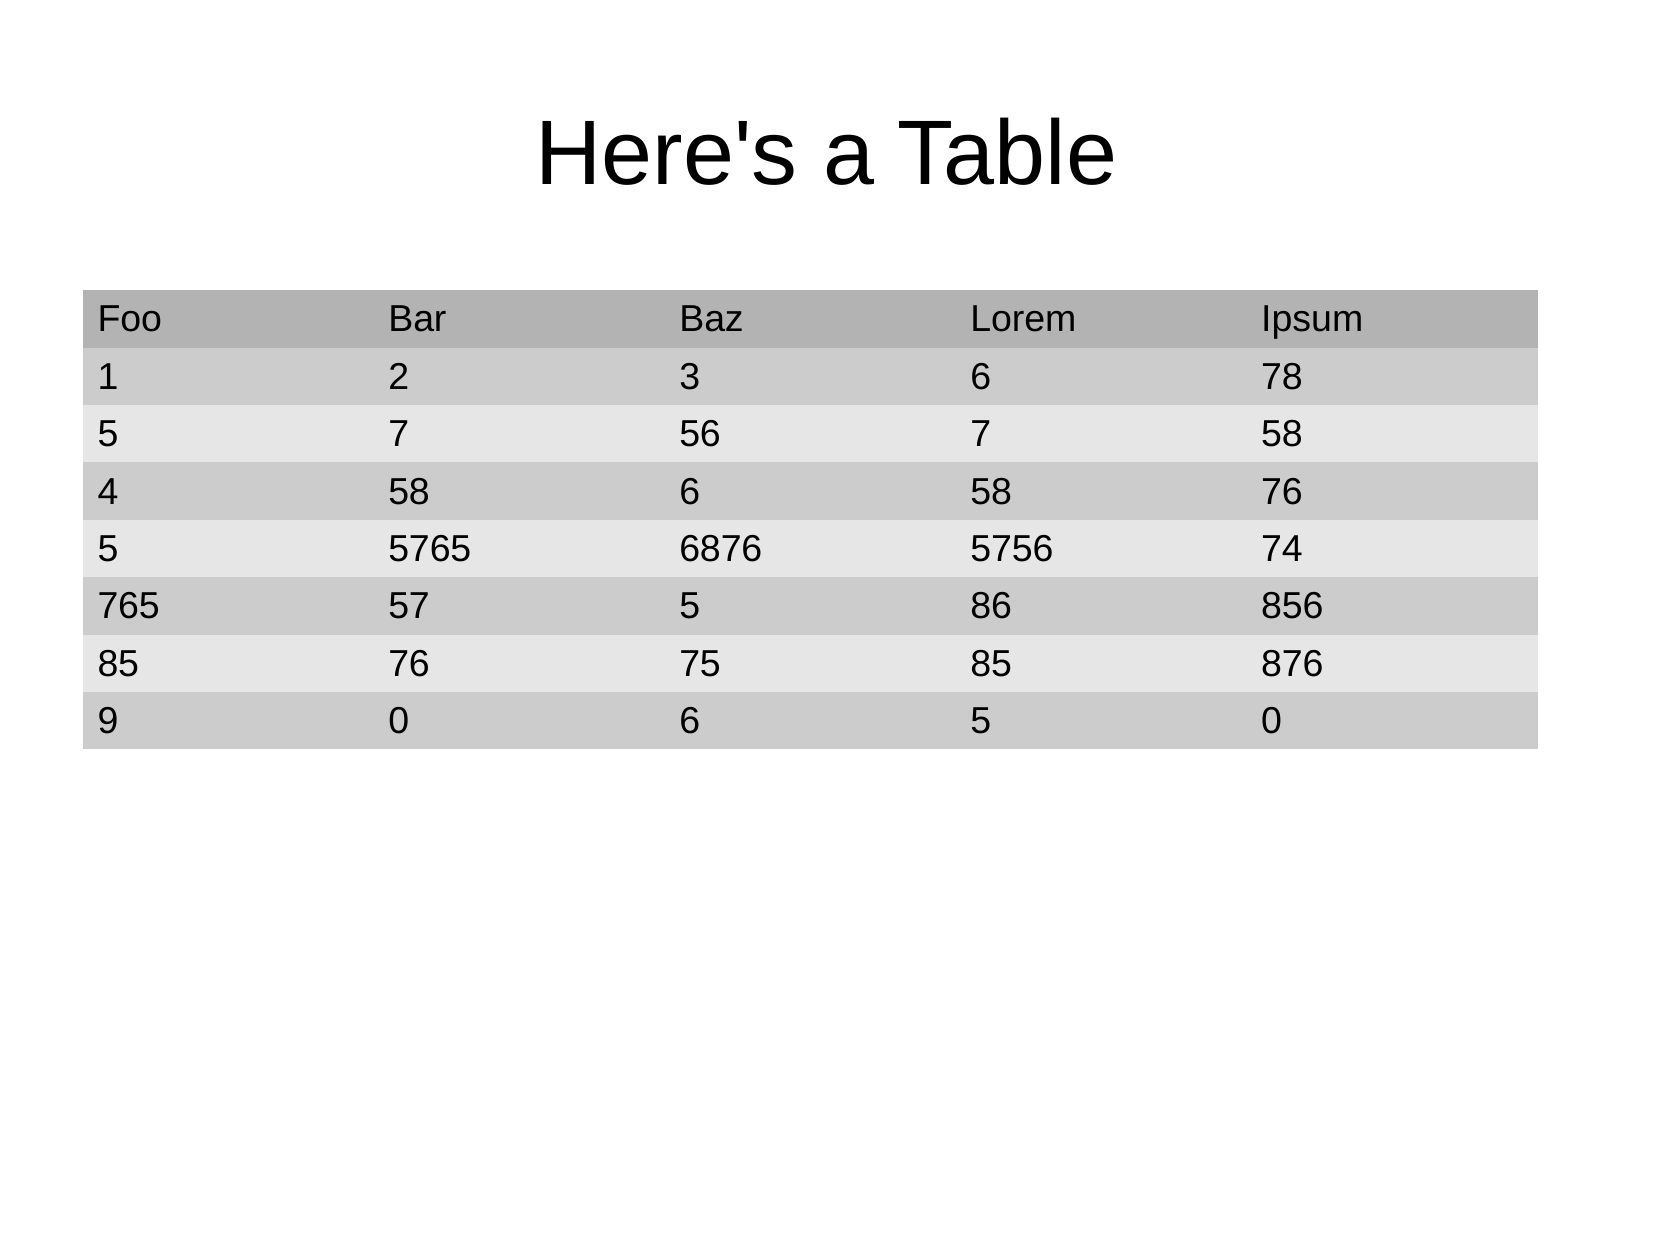

# Here's a Table
| Foo | Bar | Baz | Lorem | Ipsum |
| --- | --- | --- | --- | --- |
| 1 | 2 | 3 | 6 | 78 |
| 5 | 7 | 56 | 7 | 58 |
| 4 | 58 | 6 | 58 | 76 |
| 5 | 5765 | 6876 | 5756 | 74 |
| 765 | 57 | 5 | 86 | 856 |
| 85 | 76 | 75 | 85 | 876 |
| 9 | 0 | 6 | 5 | 0 |